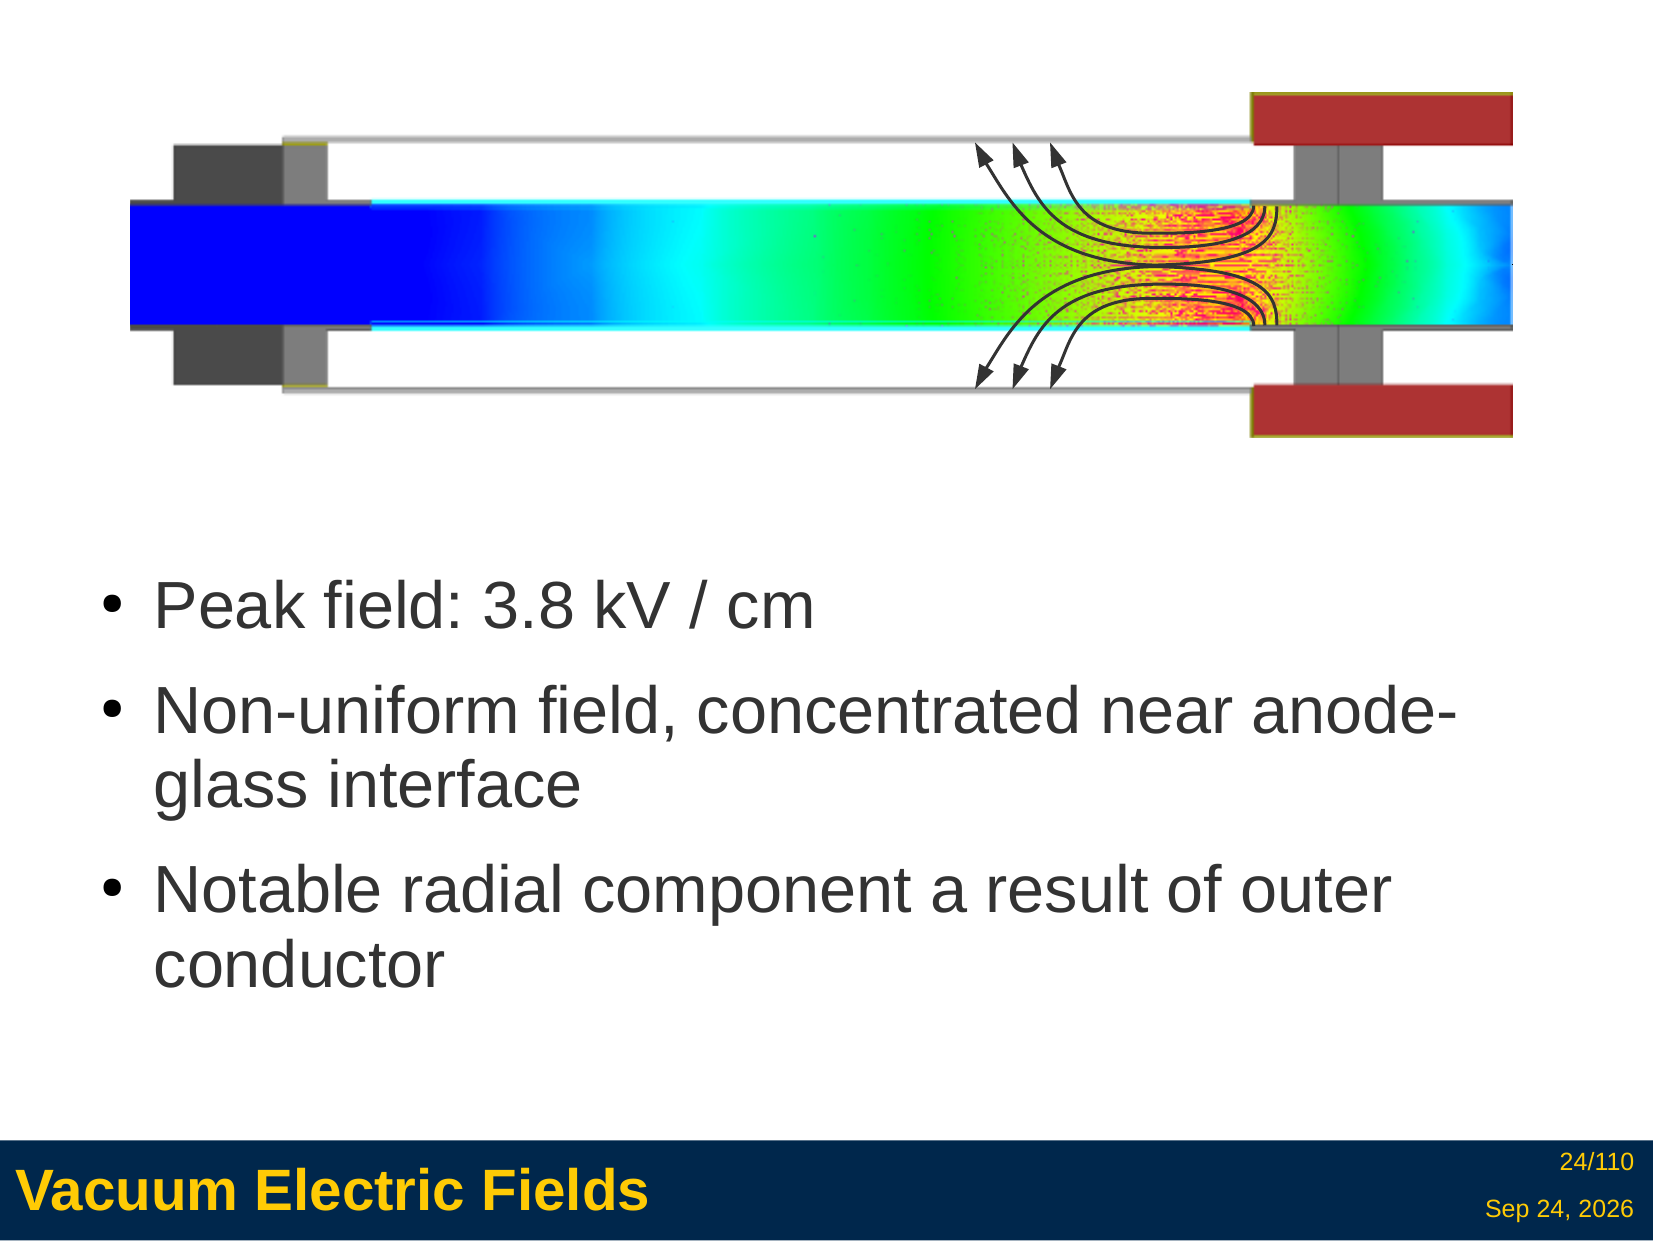

Peak field: 3.8 kV / cm
Non-uniform field, concentrated near anode-glass interface
Notable radial component a result of outer conductor
# Vacuum Electric Fields
24